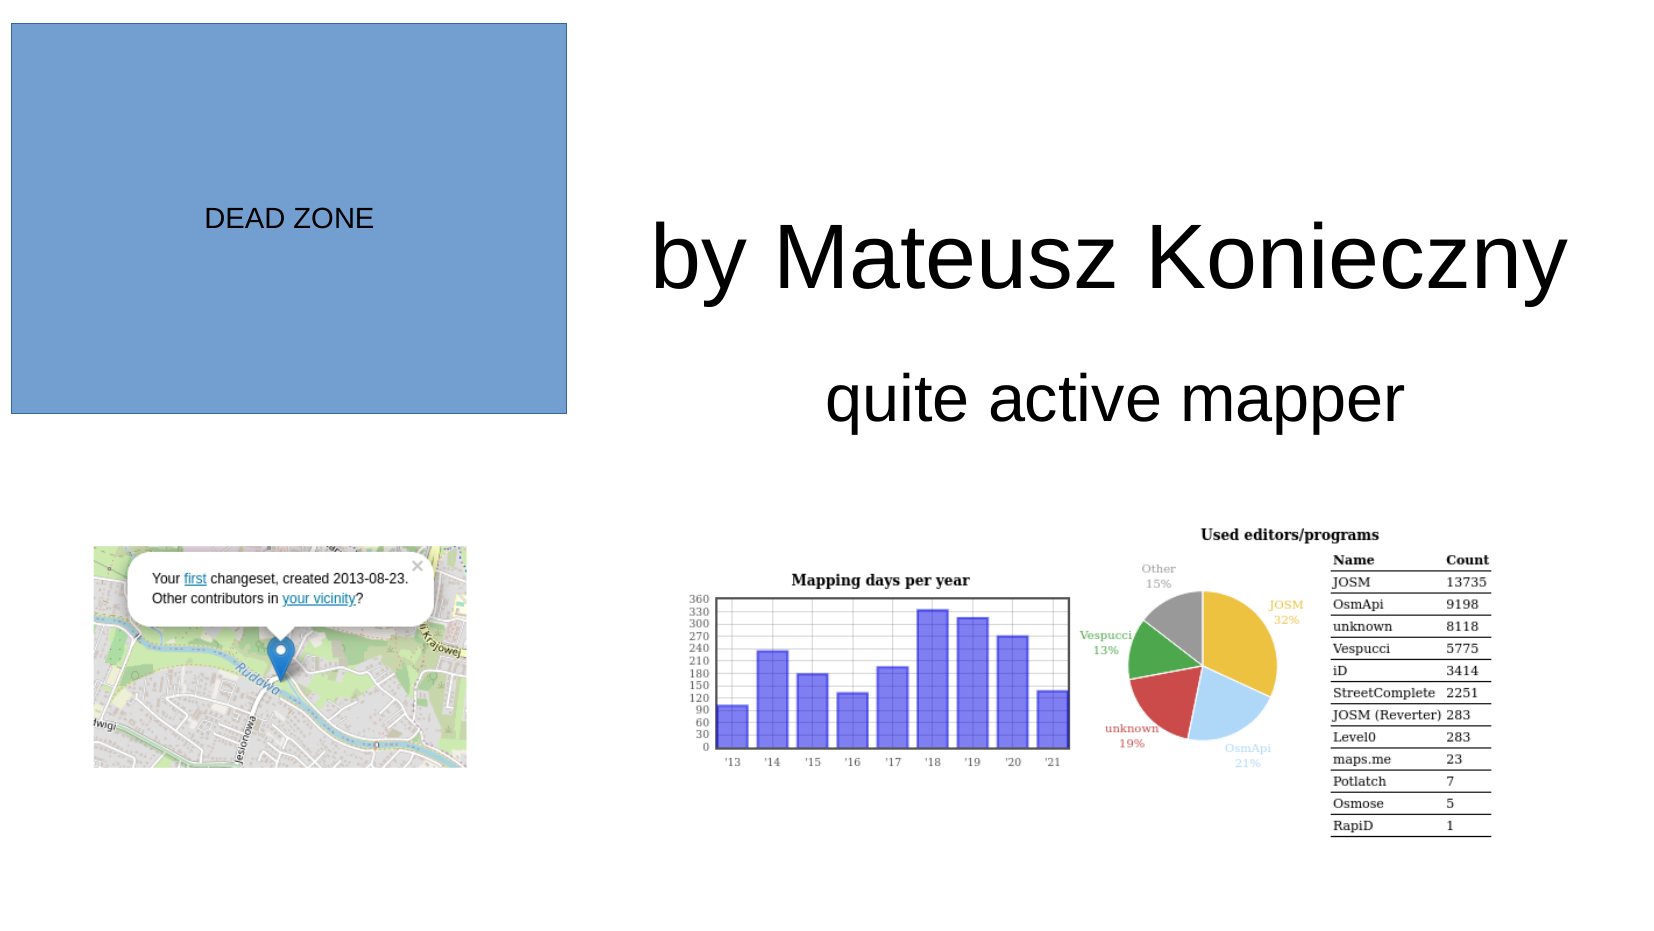

# by Mateusz Konieczny
quite active mapper